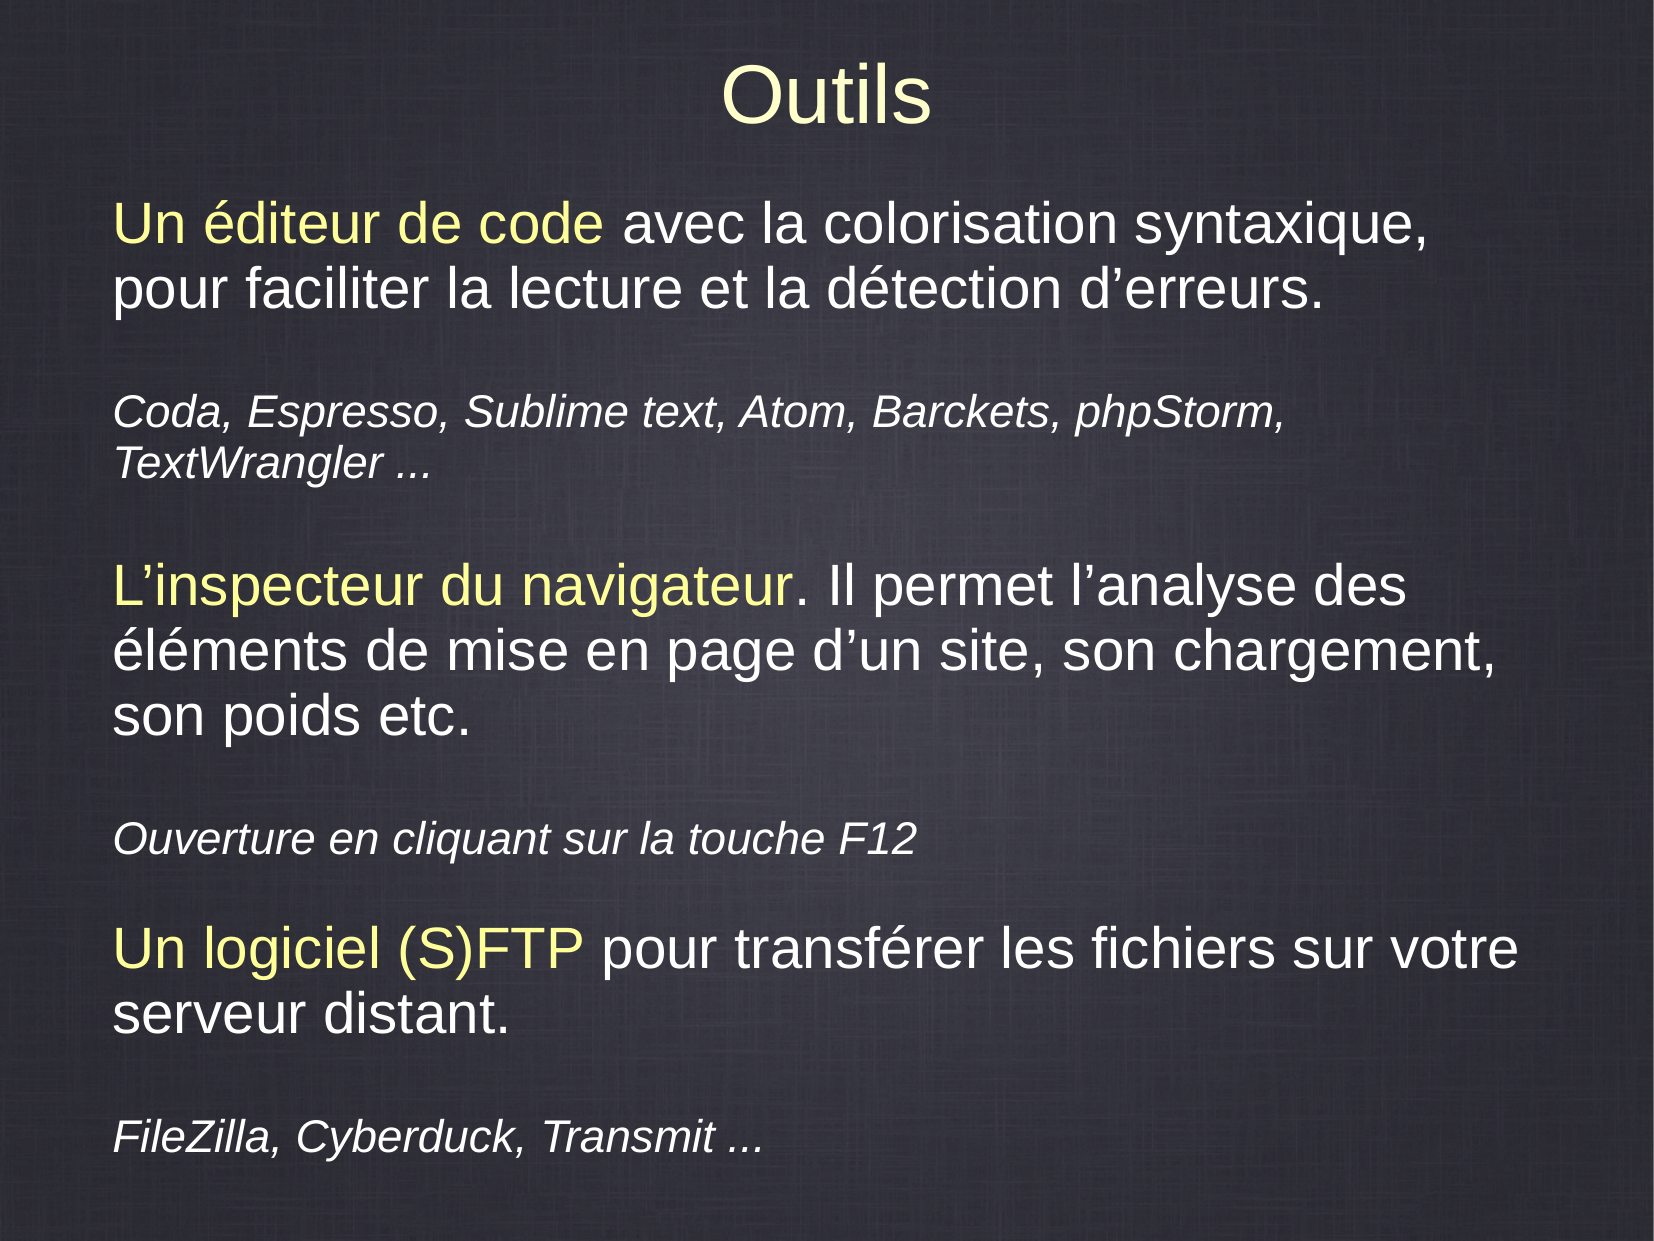

Outils
Un éditeur de code avec la colorisation syntaxique, pour faciliter la lecture et la détection d’erreurs.
Coda, Espresso, Sublime text, Atom, Barckets, phpStorm, TextWrangler ...
L’inspecteur du navigateur. Il permet l’analyse des éléments de mise en page d’un site, son chargement, son poids etc.
Ouverture en cliquant sur la touche F12
Un logiciel (S)FTP pour transférer les fichiers sur votre serveur distant.
FileZilla, Cyberduck, Transmit ...